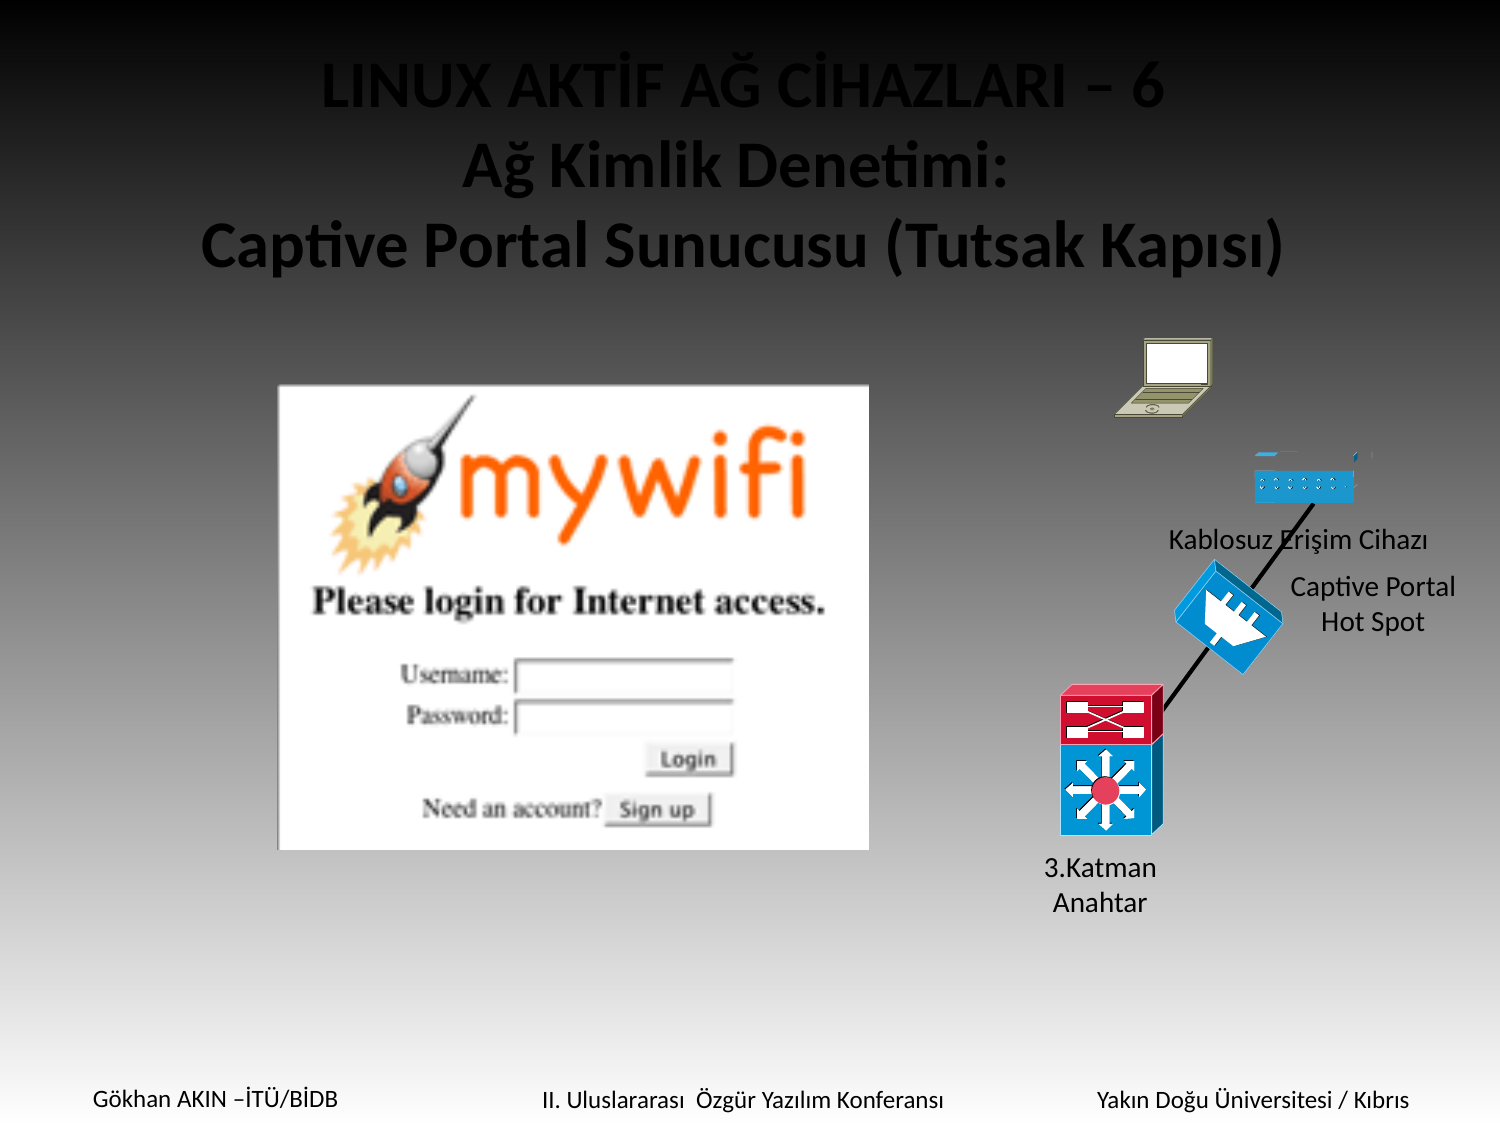

LINUX AKTİF AĞ CİHAZLARI – 6
Ağ Kimlik Denetimi:
Captive Portal Sunucusu (Tutsak Kapısı)
Kablosuz Erişim Cihazı
Captive Portal
Hot Spot
3.Katman
Anahtar